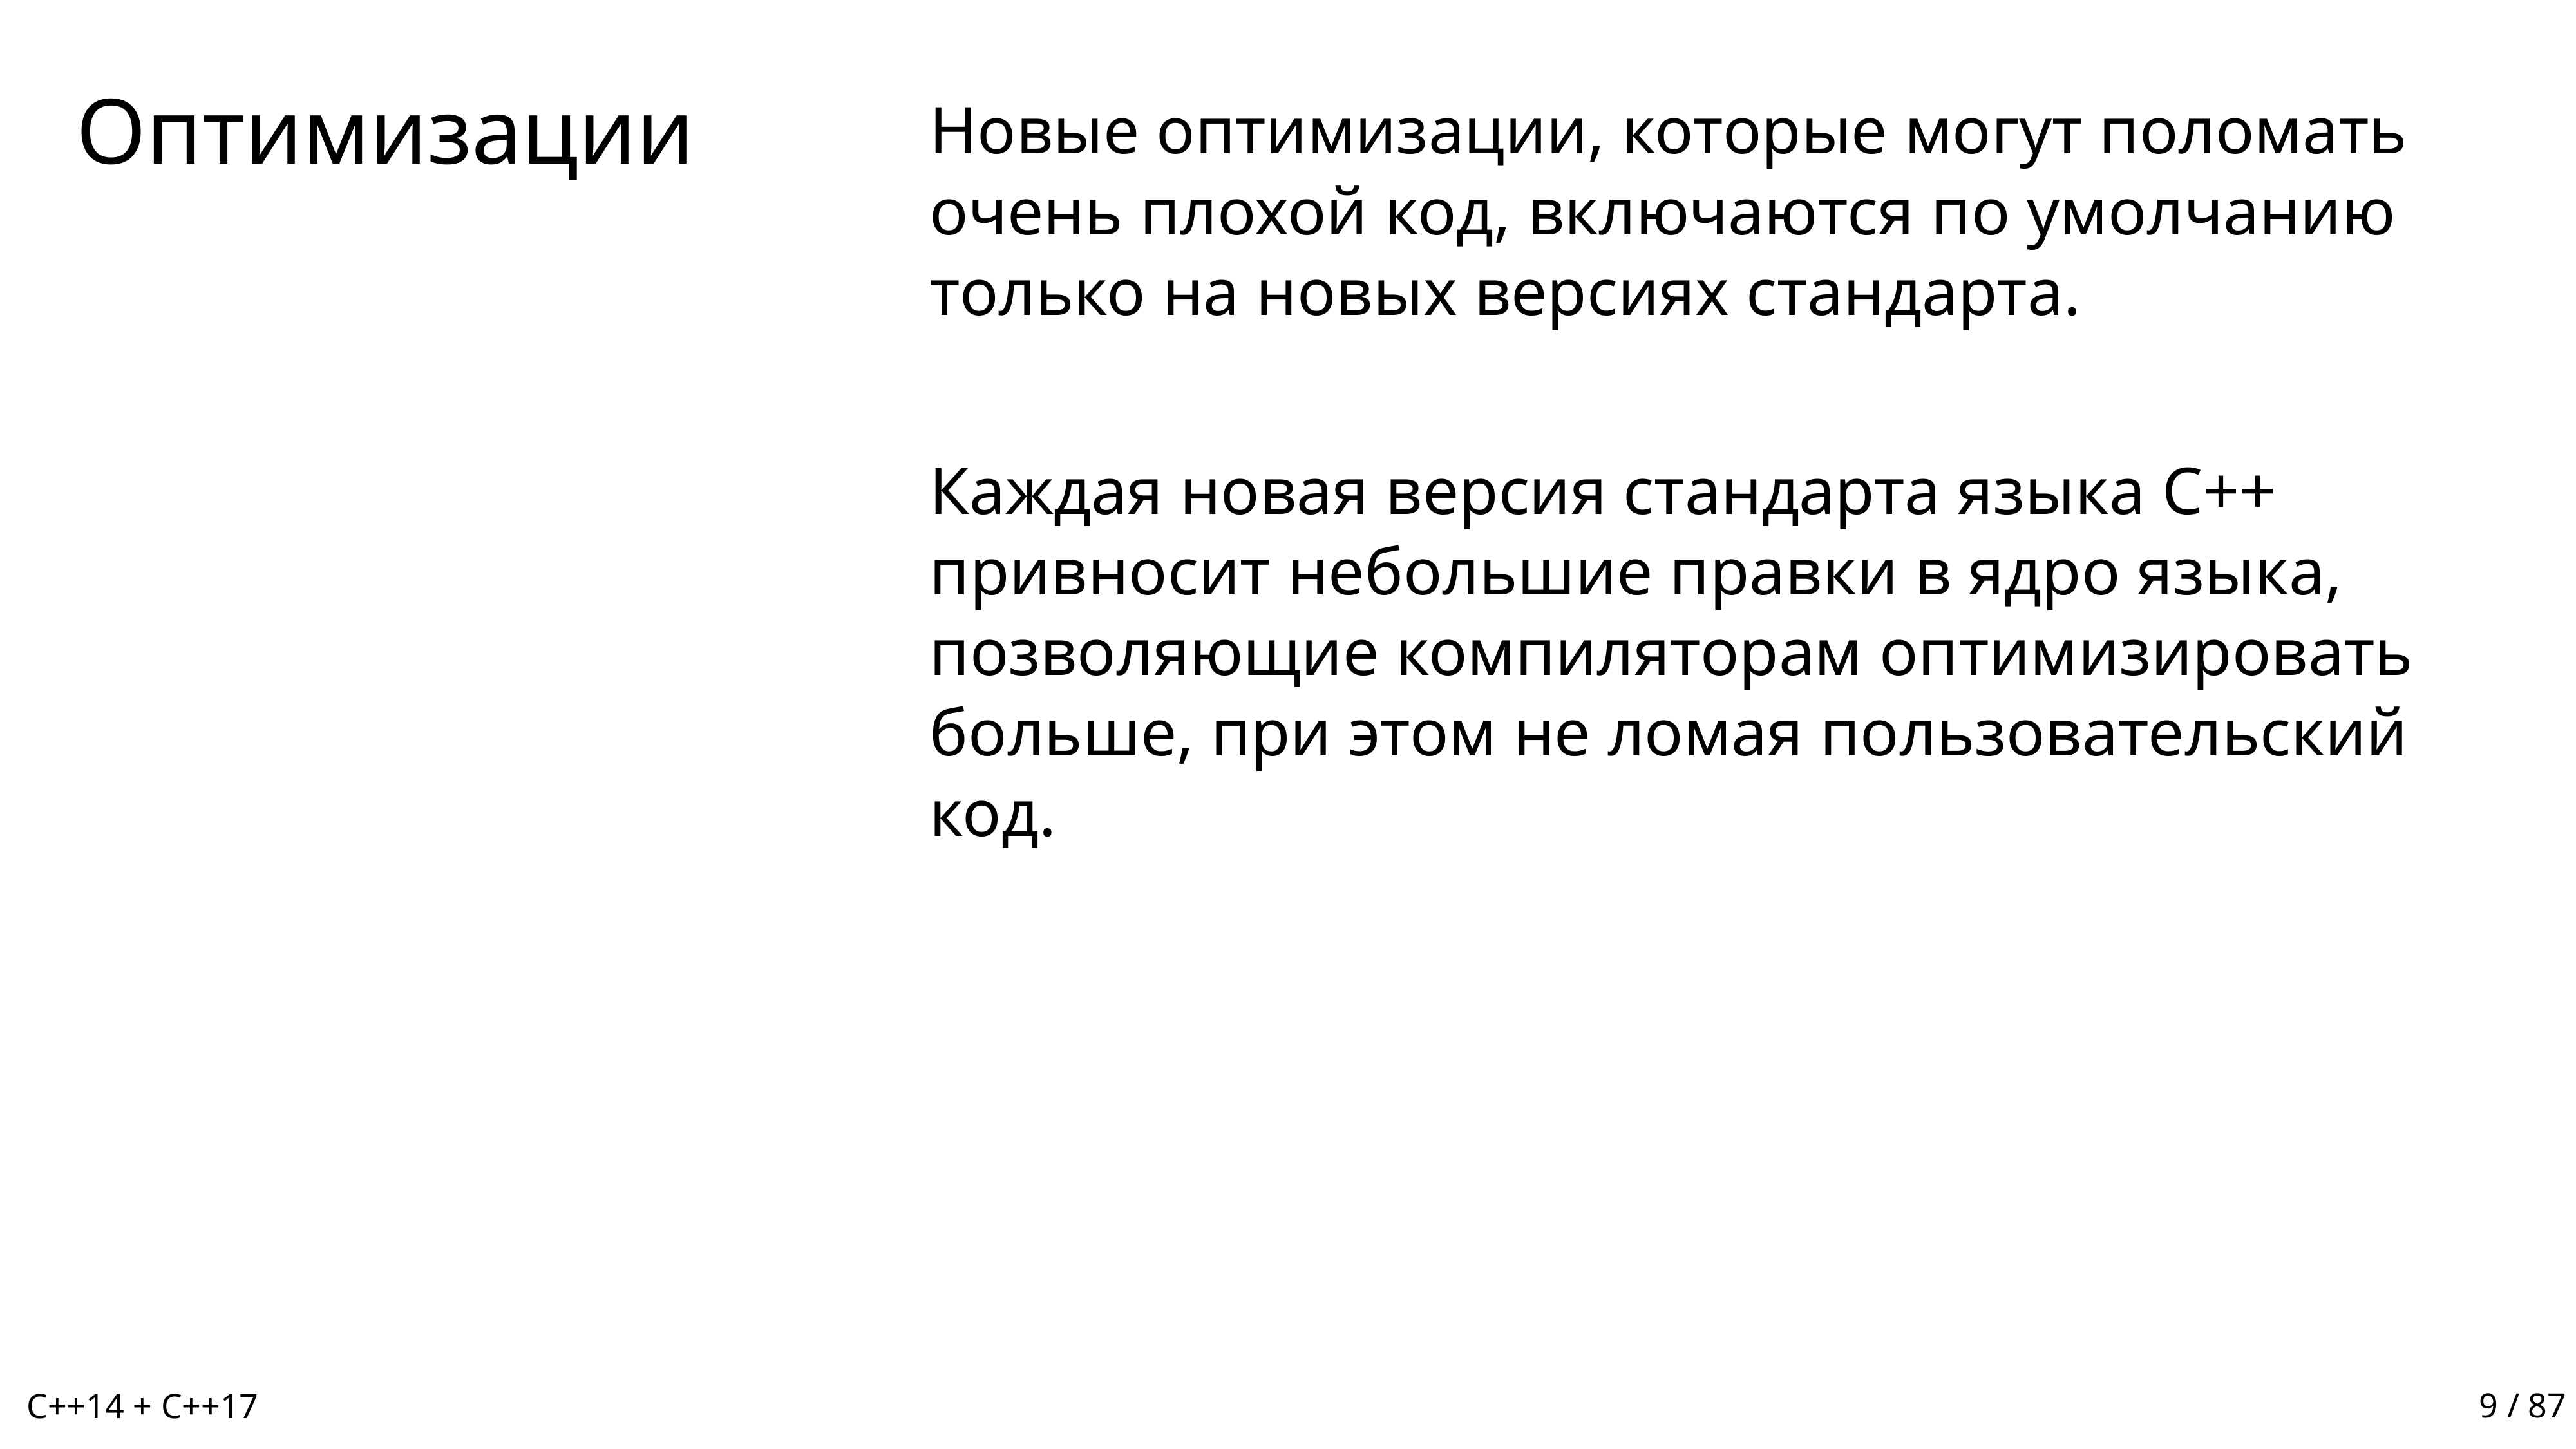

# Оптимизации
Новые оптимизации, которые могут поломать очень плохой код, включаются по умолчанию только на новых версиях стандарта.
Каждая новая версия стандарта языка C++ привносит небольшие правки в ядро языка, позволяющие компиляторам оптимизировать больше, при этом не ломая пользовательский код.
C++14 + C++17